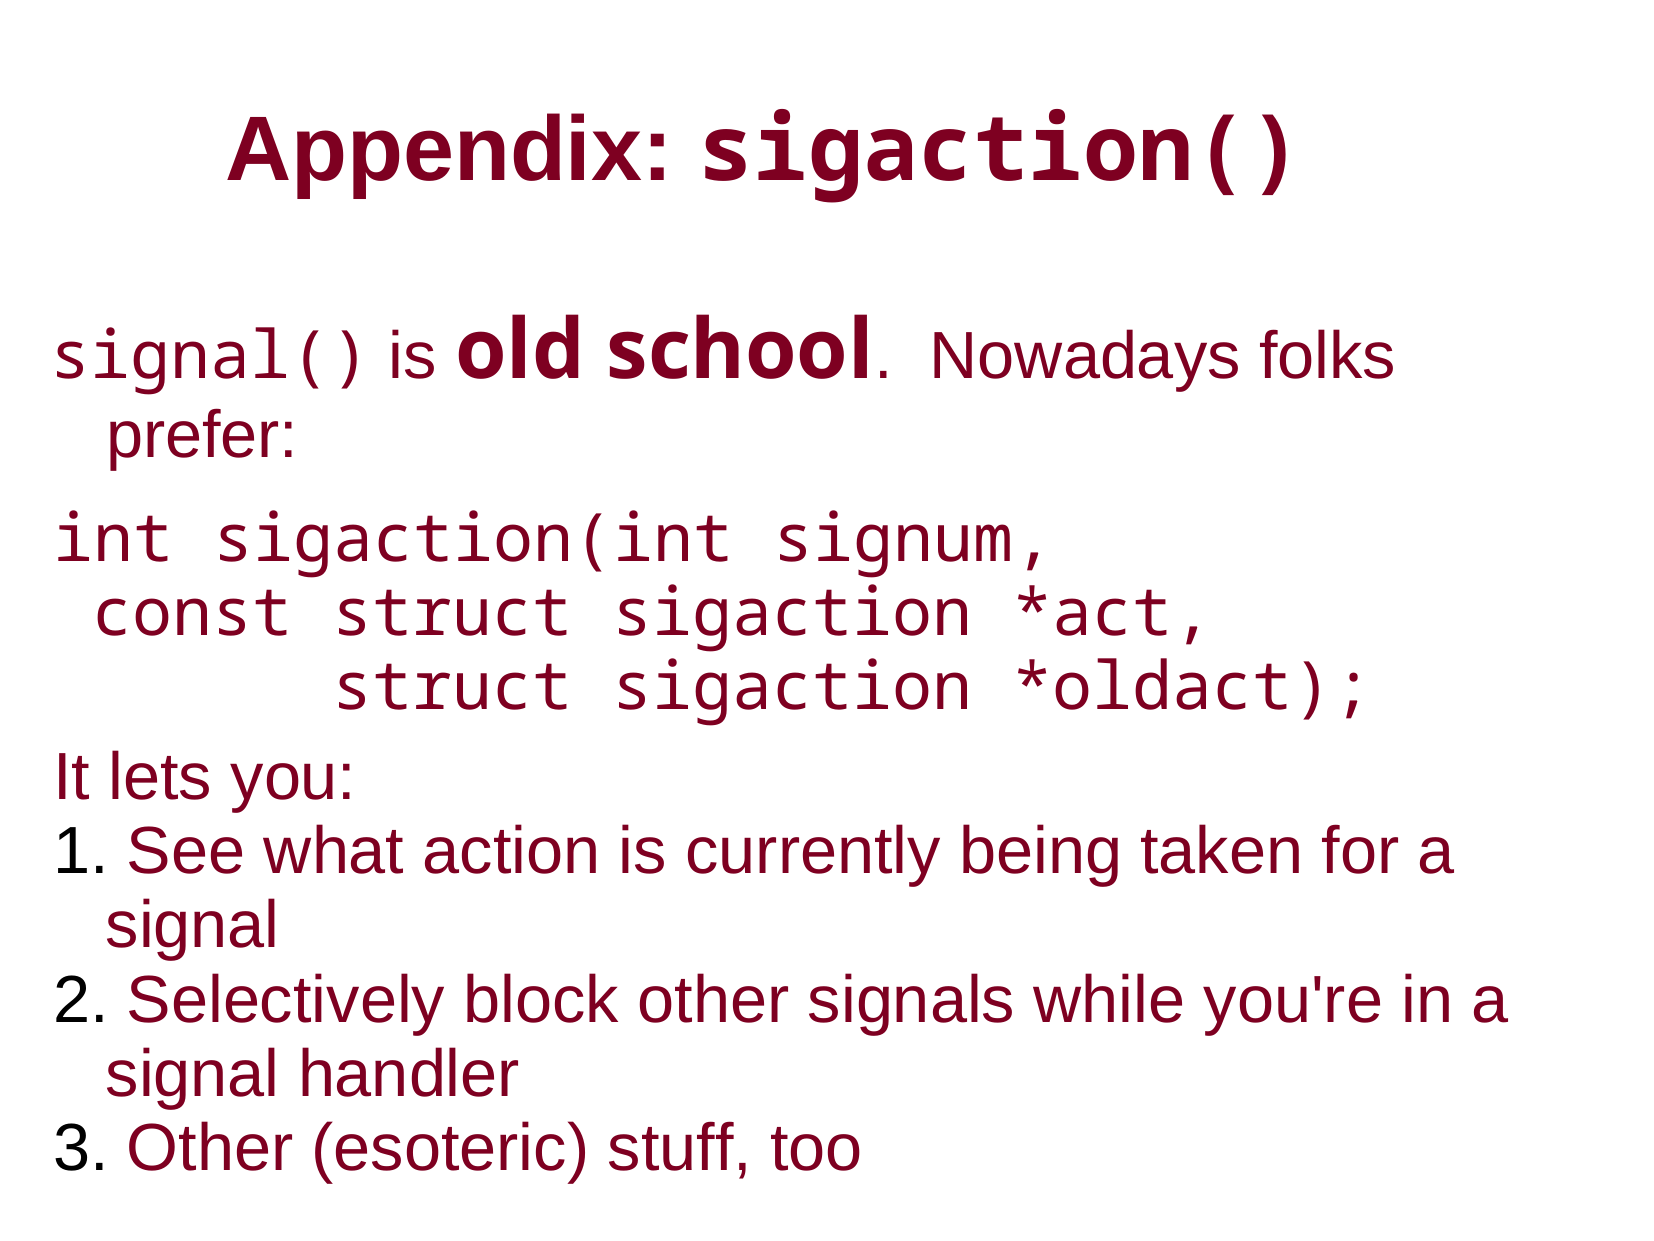

# Appendix: sigaction()
signal() is old school. Nowadays folks prefer:
int sigaction(int signum,
 const struct sigaction *act,
 struct sigaction *oldact);
It lets you:
 See what action is currently being taken for a signal
 Selectively block other signals while you're in a signal handler
 Other (esoteric) stuff, too